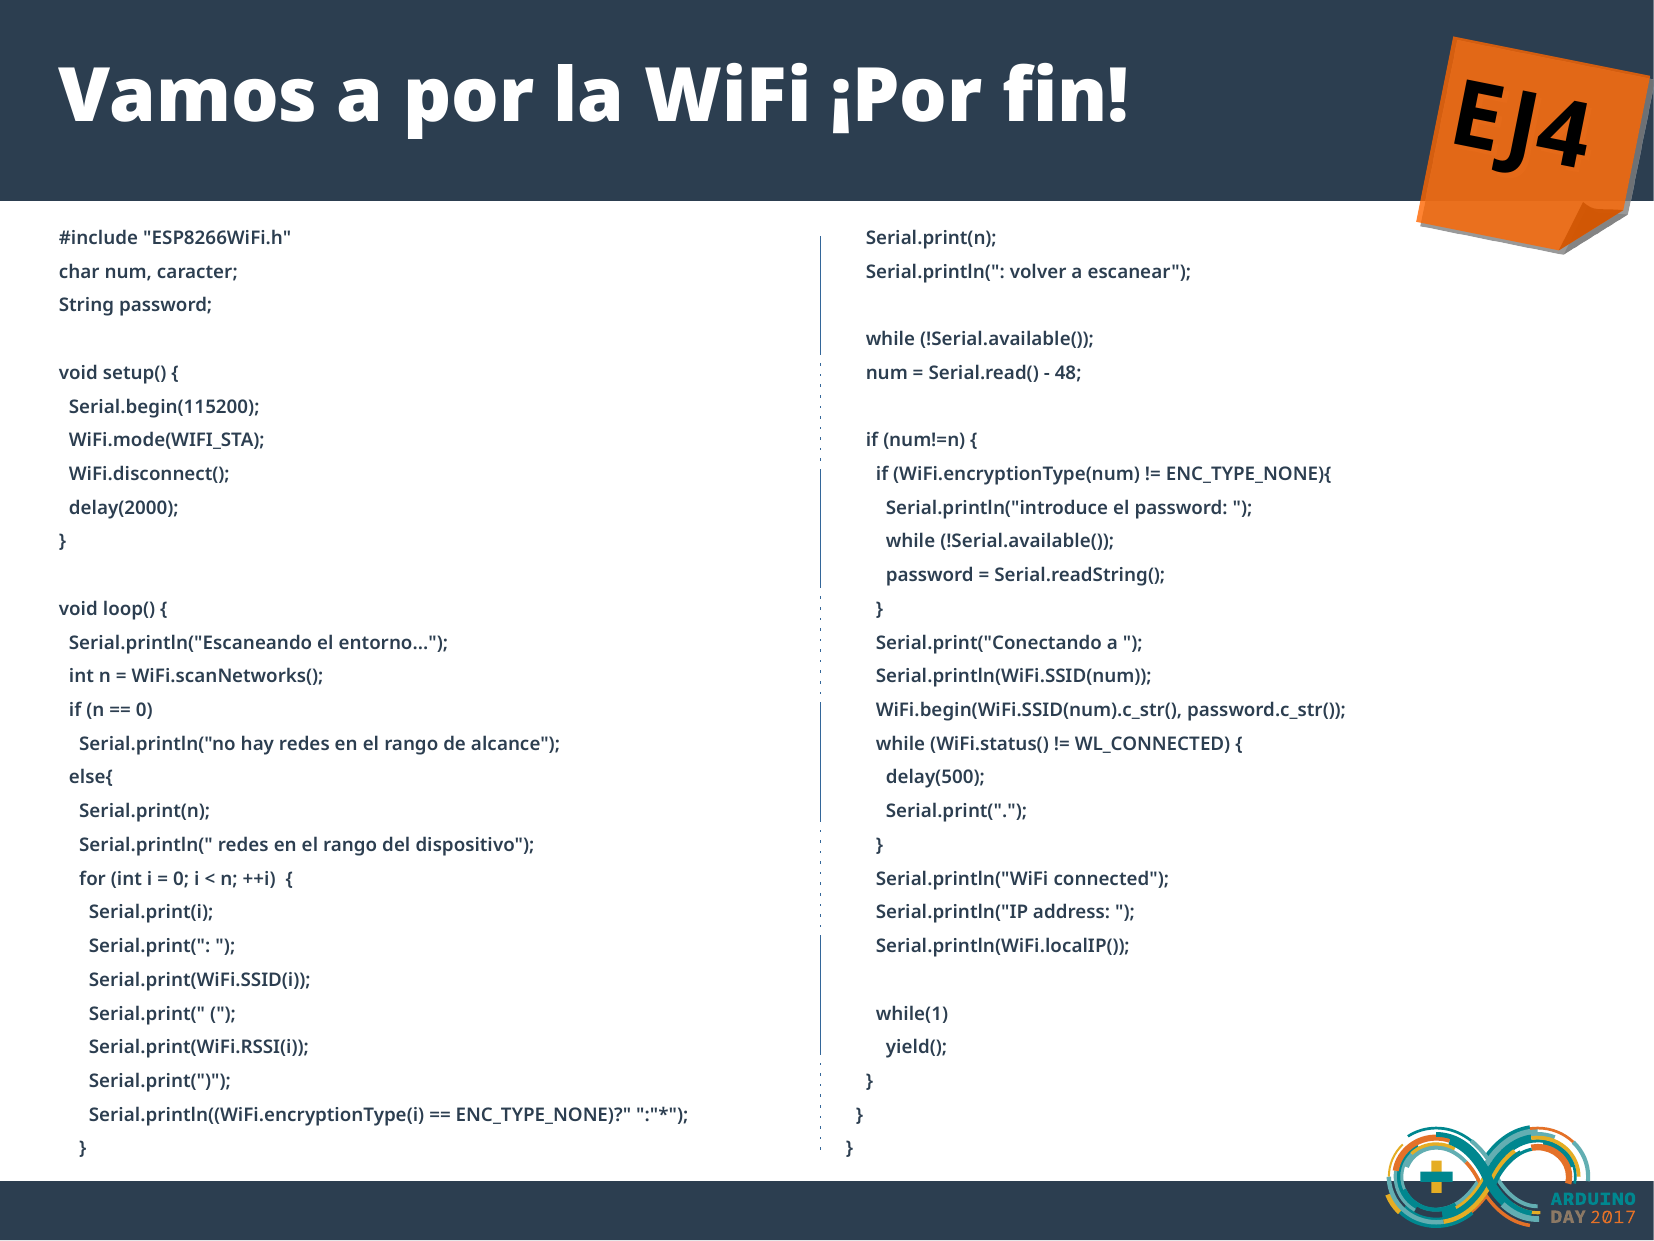

# Vamos a por la WiFi ¡Por fin!
EJ4
#include "ESP8266WiFi.h"
char num, caracter;
String password;
void setup() {
 Serial.begin(115200);
 WiFi.mode(WIFI_STA);
 WiFi.disconnect();
 delay(2000);
}
void loop() {
 Serial.println("Escaneando el entorno...");
 int n = WiFi.scanNetworks();
 if (n == 0)
 Serial.println("no hay redes en el rango de alcance");
 else{
 Serial.print(n);
 Serial.println(" redes en el rango del dispositivo");
 for (int i = 0; i < n; ++i) {
 Serial.print(i);
 Serial.print(": ");
 Serial.print(WiFi.SSID(i));
 Serial.print(" (");
 Serial.print(WiFi.RSSI(i));
 Serial.print(")");
 Serial.println((WiFi.encryptionType(i) == ENC_TYPE_NONE)?" ":"*");
 }
 Serial.print(n);
 Serial.println(": volver a escanear");
 while (!Serial.available());
 num = Serial.read() - 48;
 if (num!=n) {
 if (WiFi.encryptionType(num) != ENC_TYPE_NONE){
 Serial.println("introduce el password: ");
 while (!Serial.available());
 password = Serial.readString();
 }
 Serial.print("Conectando a ");
 Serial.println(WiFi.SSID(num));
 WiFi.begin(WiFi.SSID(num).c_str(), password.c_str());
 while (WiFi.status() != WL_CONNECTED) {
 delay(500);
 Serial.print(".");
 }
 Serial.println("WiFi connected");
 Serial.println("IP address: ");
 Serial.println(WiFi.localIP());
 while(1)
 yield();
 }
 }
}